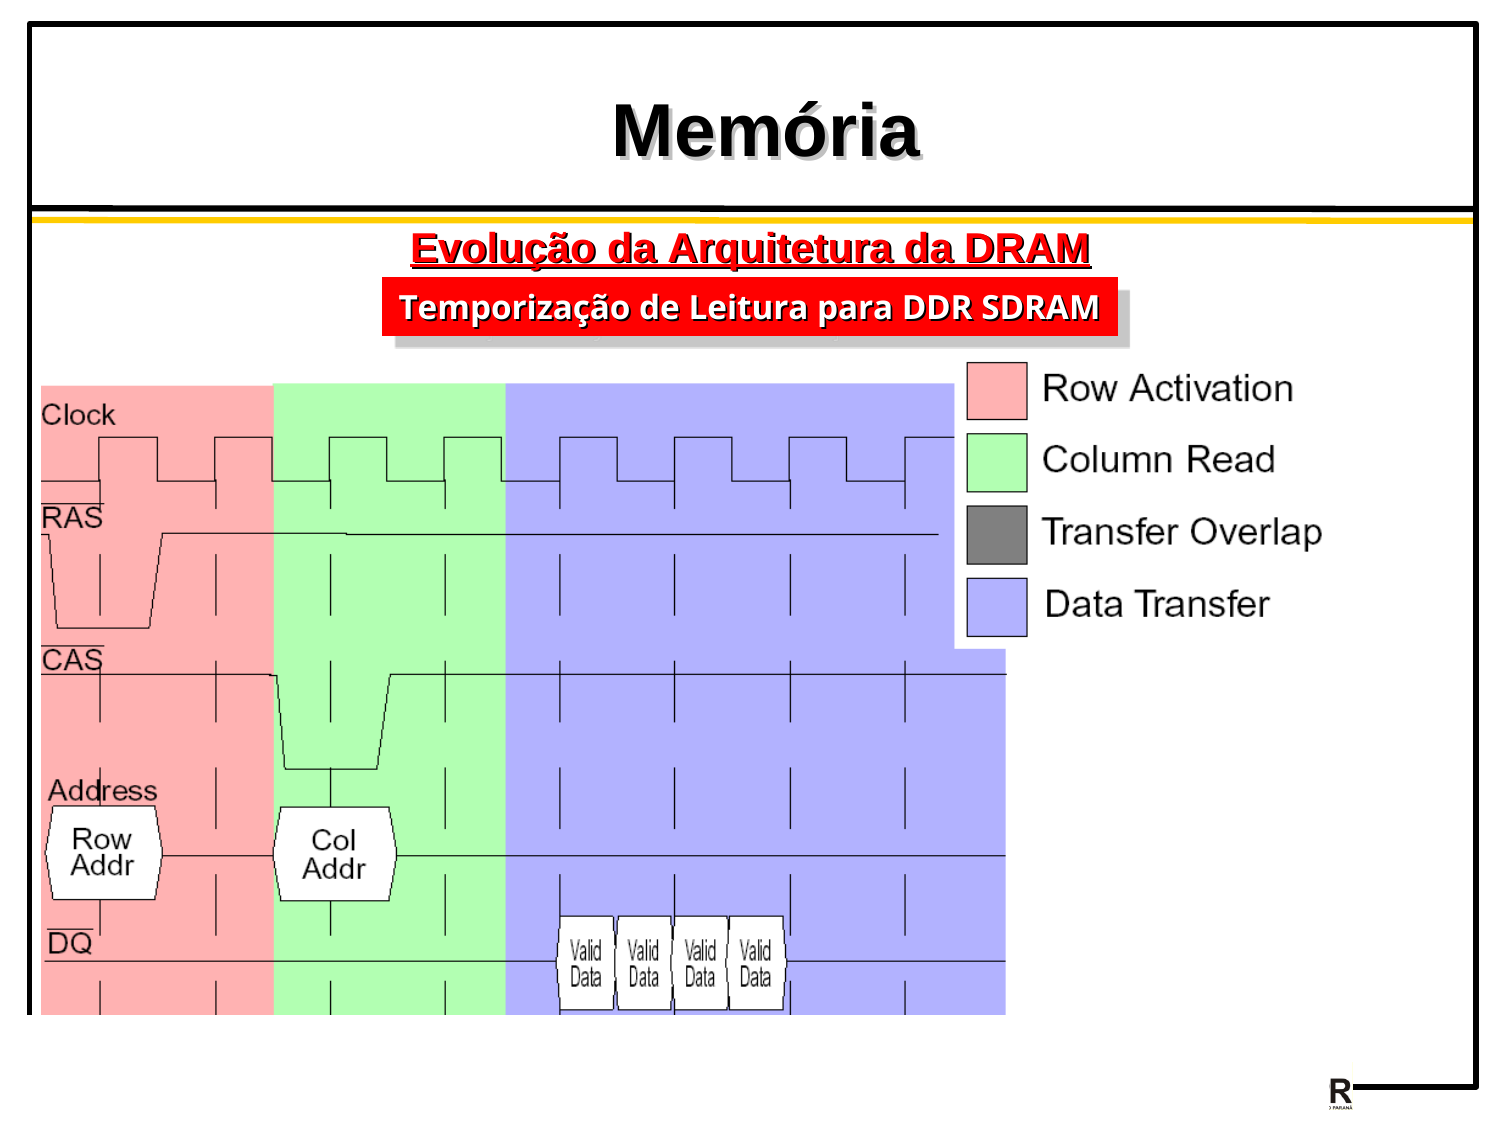

Memória
# Evolução da Arquitetura da DRAM
Temporização de Leitura para DDR SDRAM